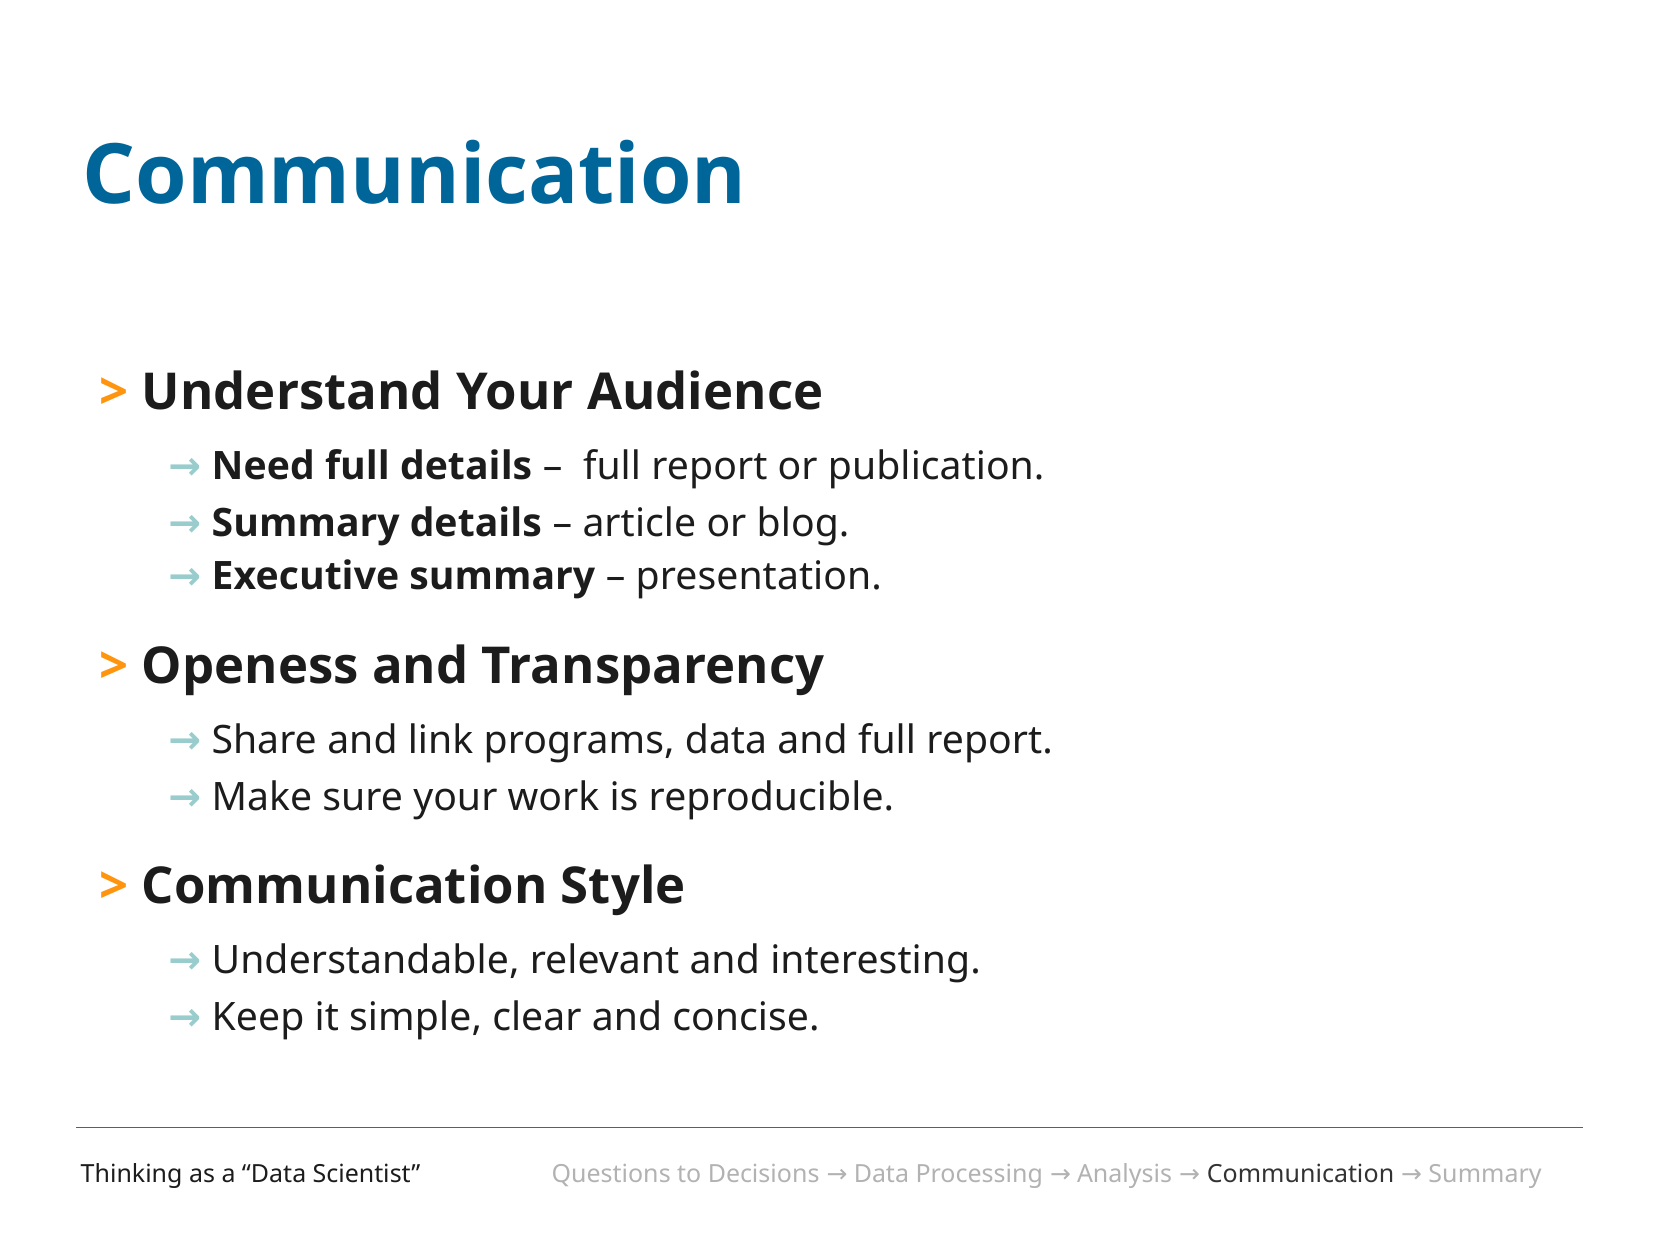

# Communication
> Understand Your Audience
	→ Need full details – full report or publication.
	→ Summary details – article or blog.
	→ Executive summary – presentation.
> Openess and Transparency
	→ Share and link programs, data and full report.
	→ Make sure your work is reproducible.
> Communication Style
	→ Understandable, relevant and interesting.
	→ Keep it simple, clear and concise.
Thinking as a “Data Scientist”
Questions to Decisions → Data Processing → Analysis → Communication → Summary